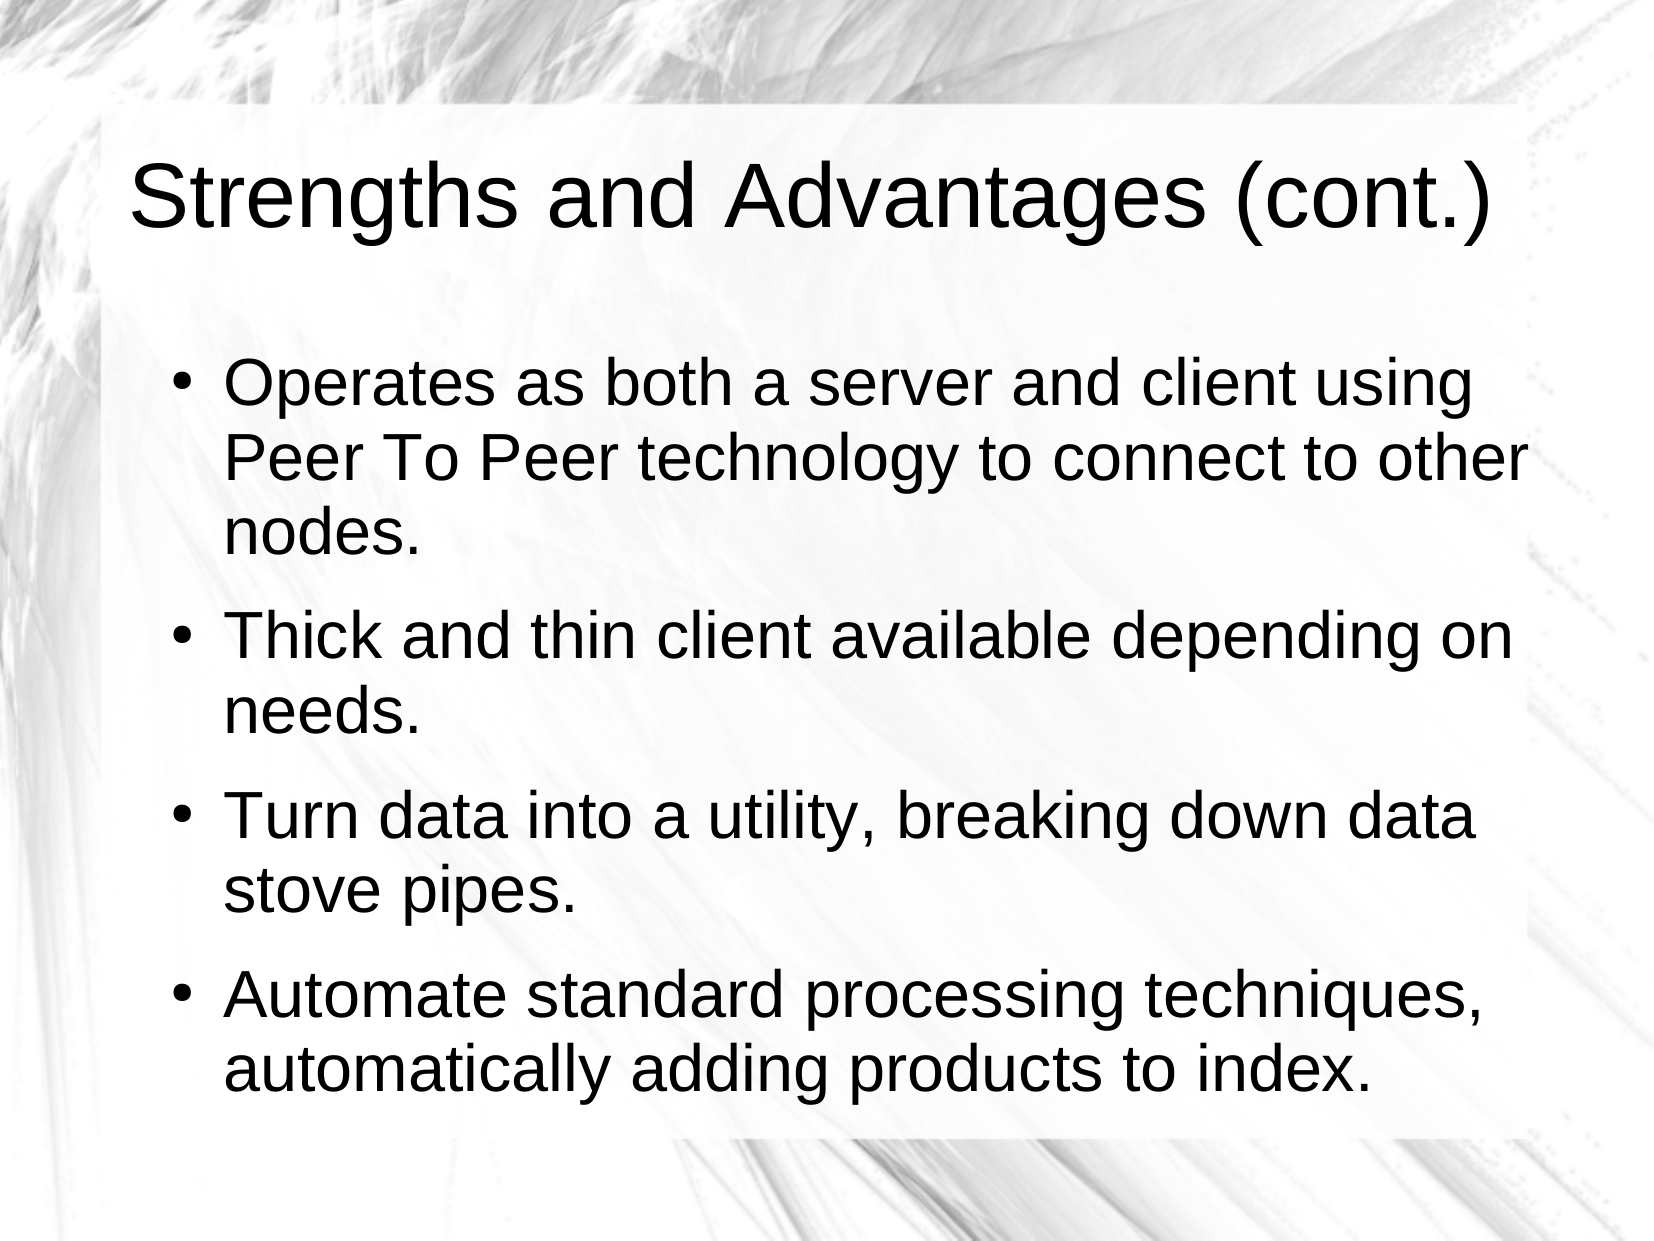

# Strengths and Advantages (cont.)
Operates as both a server and client using Peer To Peer technology to connect to other nodes.
Thick and thin client available depending on needs.
Turn data into a utility, breaking down data stove pipes.
Automate standard processing techniques, automatically adding products to index.